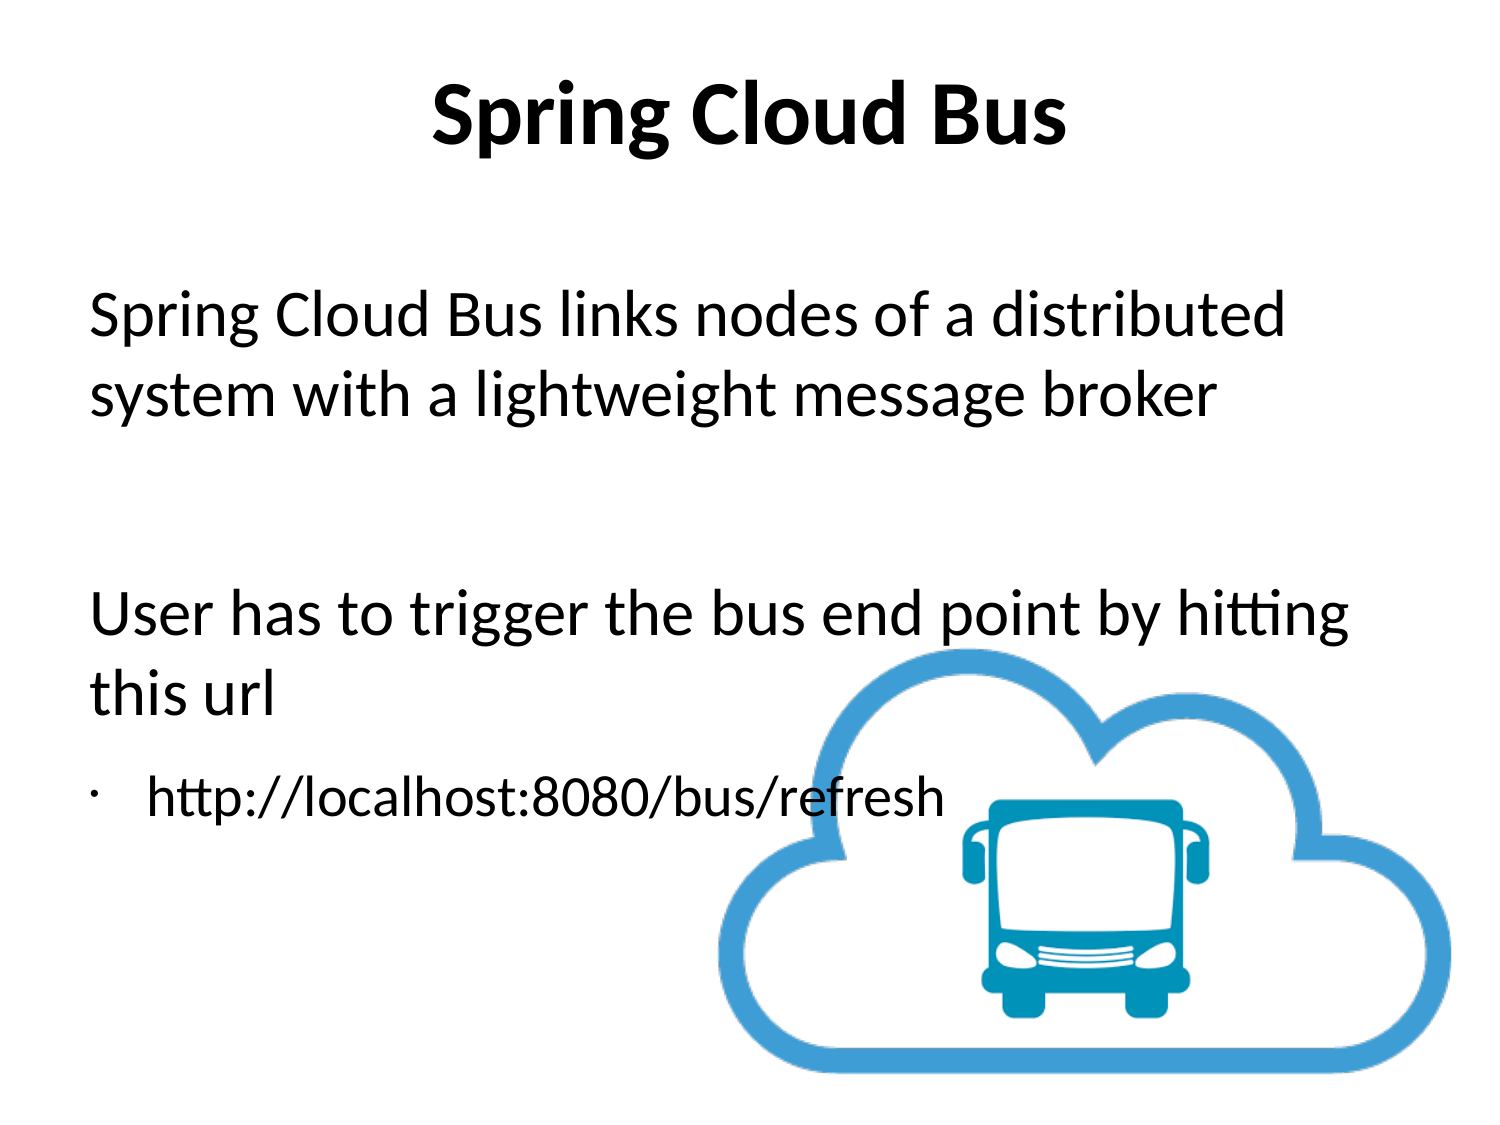

# Spring Cloud Bus
Spring Cloud Bus links nodes of a distributed system with a lightweight message broker
User has to trigger the bus end point by hitting this url
http://localhost:8080/bus/refresh